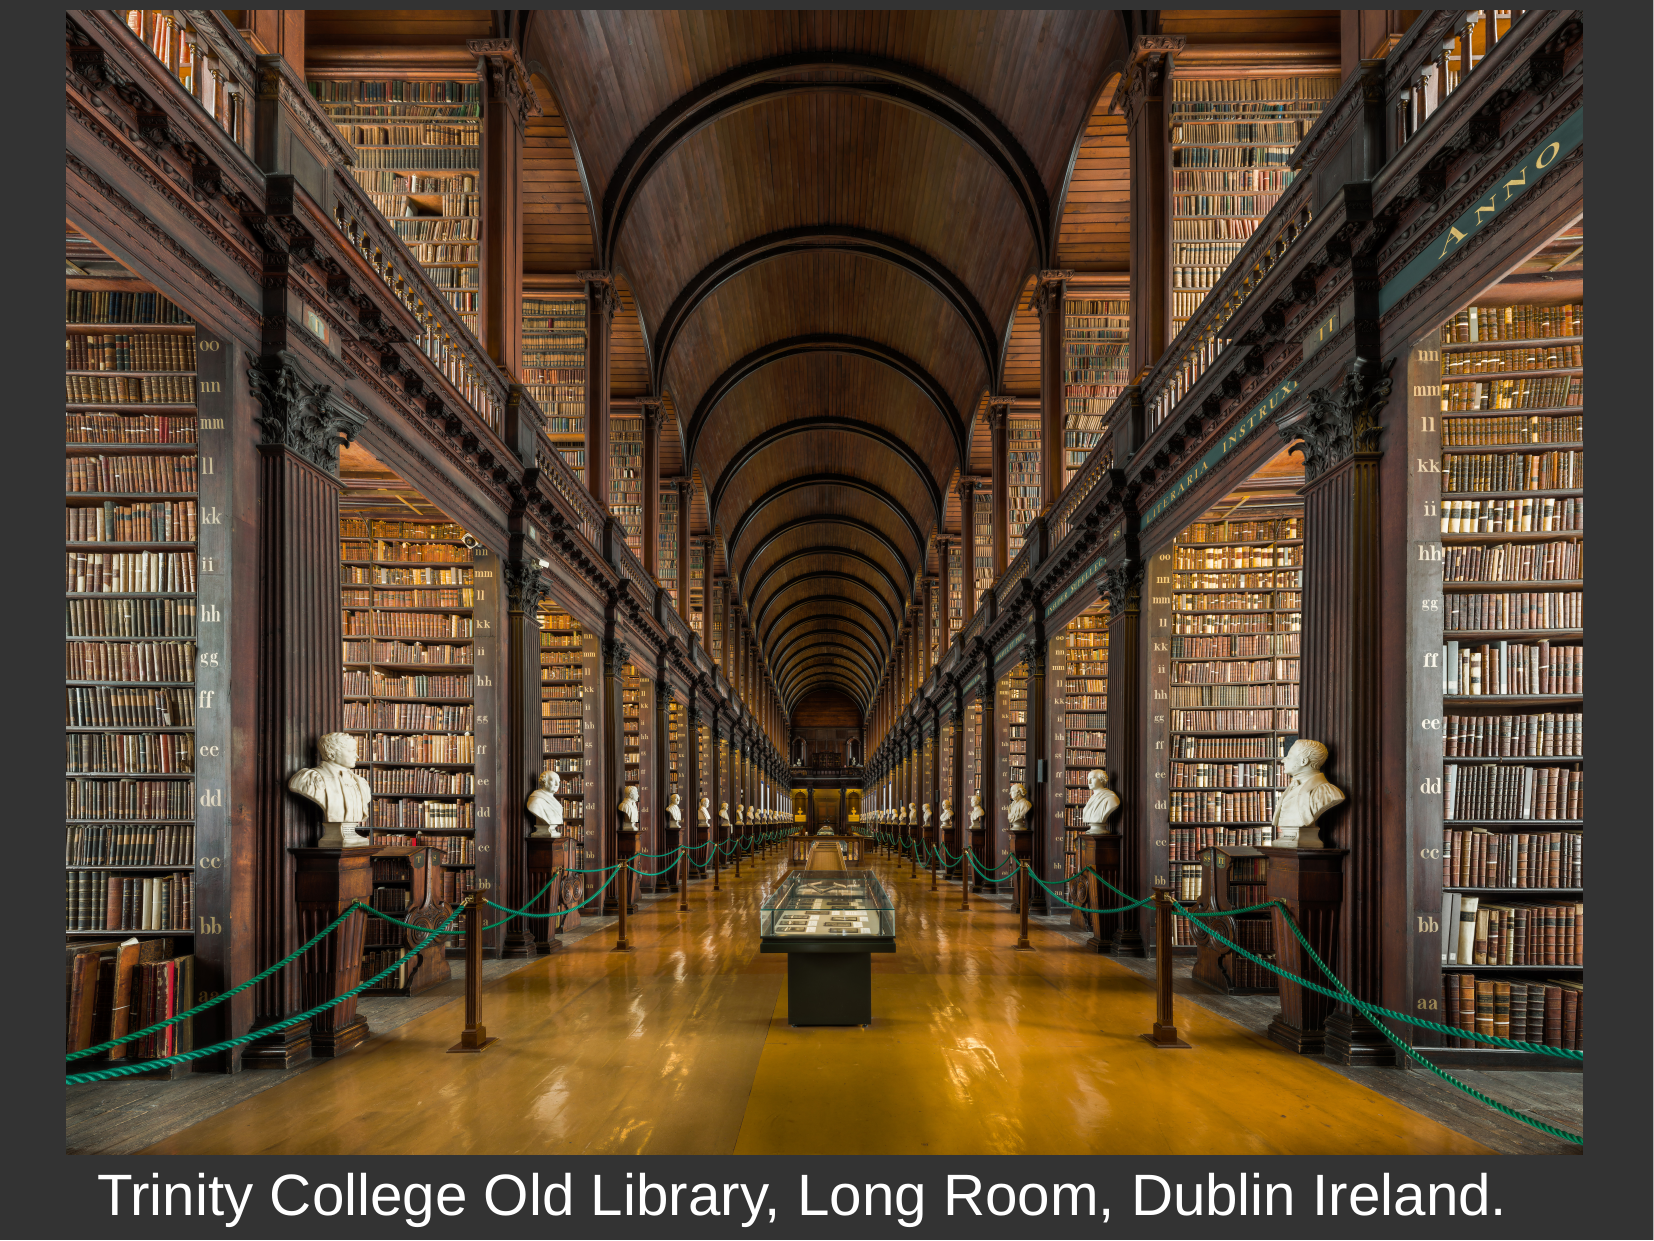

Trinity College Old Library, Long Room, Dublin Ireland.